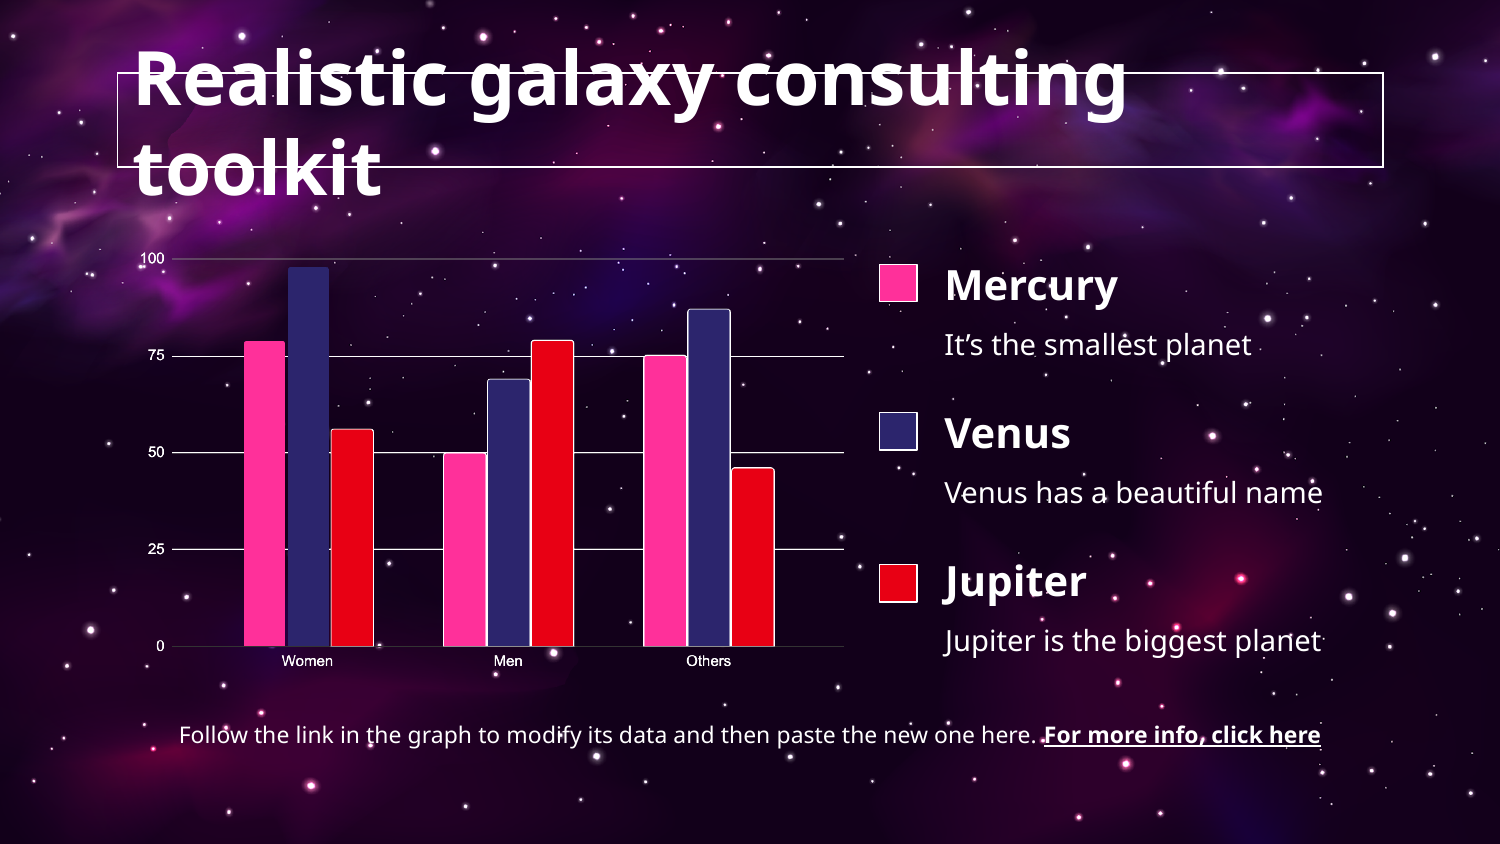

# Realistic galaxy consulting toolkit
Mercury
It’s the smallest planet
Venus
Venus has a beautiful name
Jupiter
Jupiter is the biggest planet
Follow the link in the graph to modify its data and then paste the new one here. For more info, click here